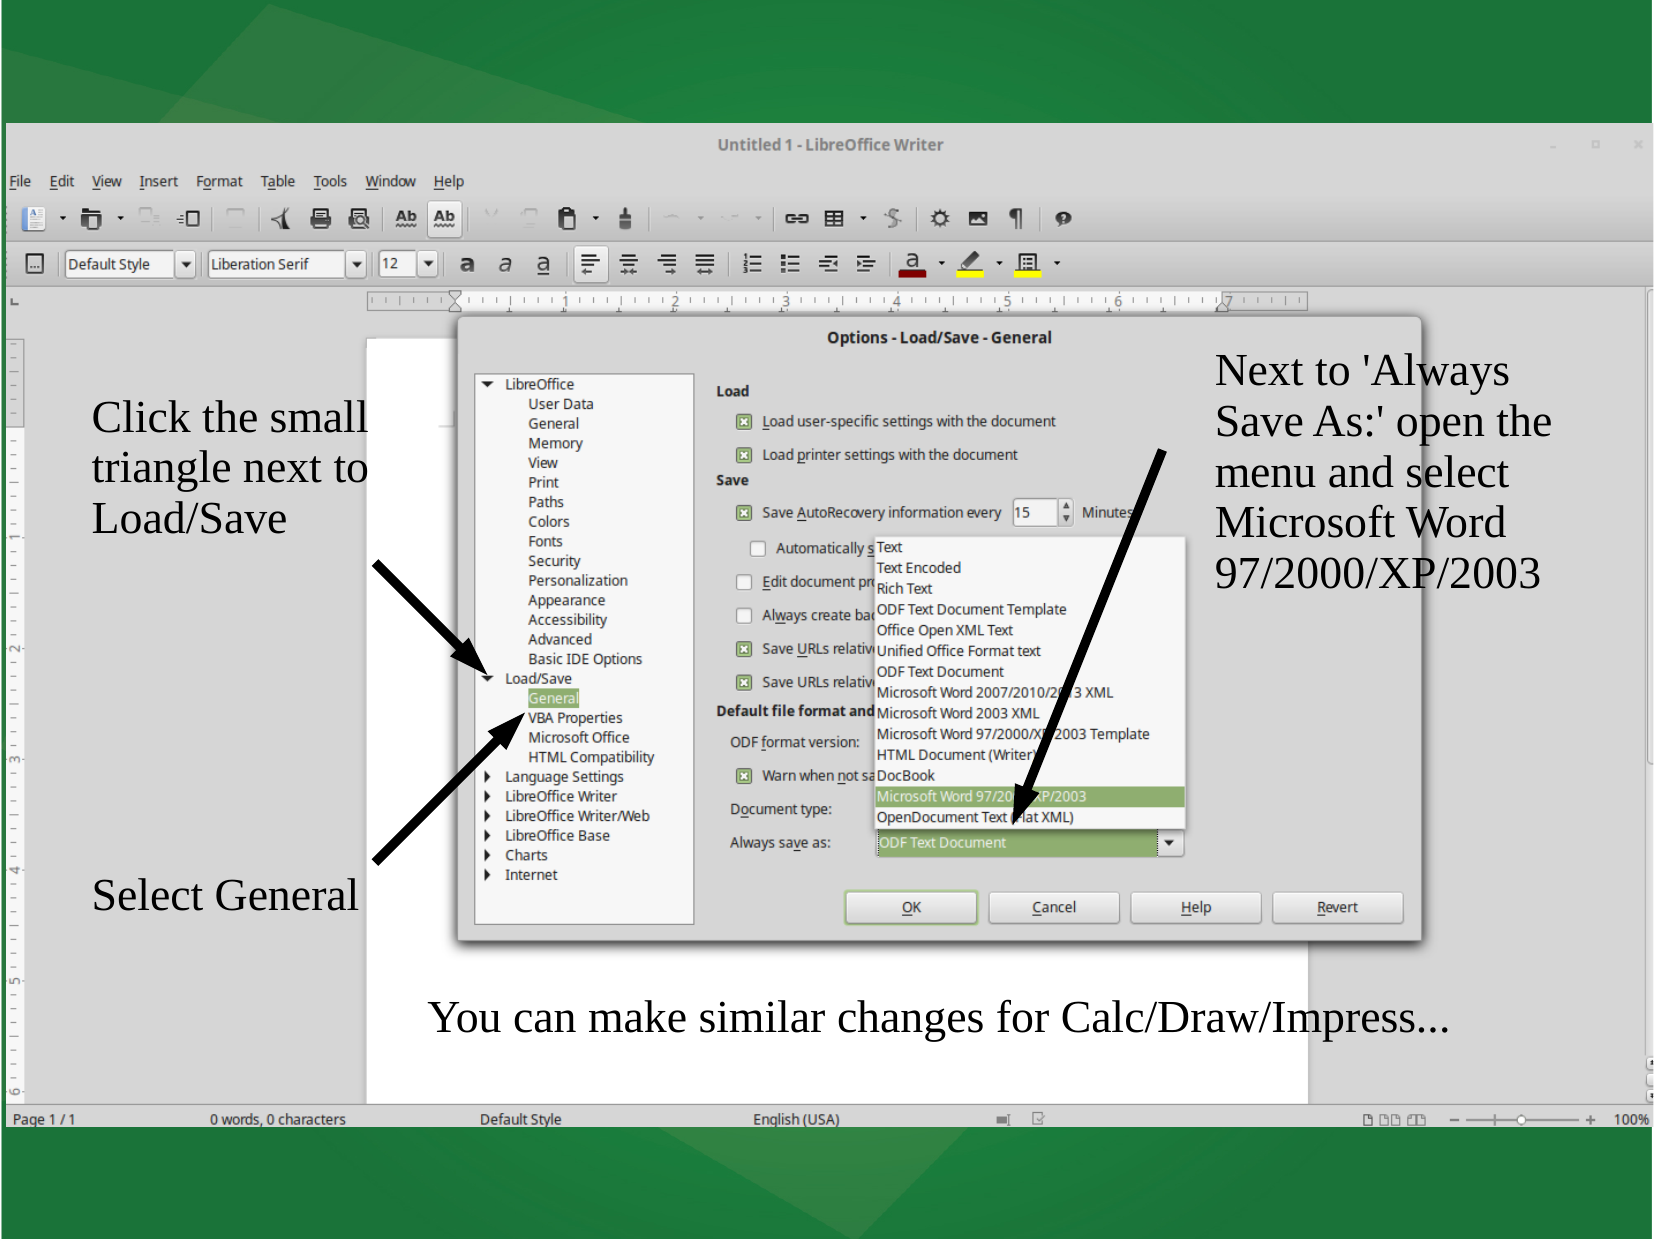

Next to 'Always Save As:' open the menu and select Microsoft Word 97/2000/XP/2003
Click the small triangle next to Load/Save
Select General
You can make similar changes for Calc/Draw/Impress...